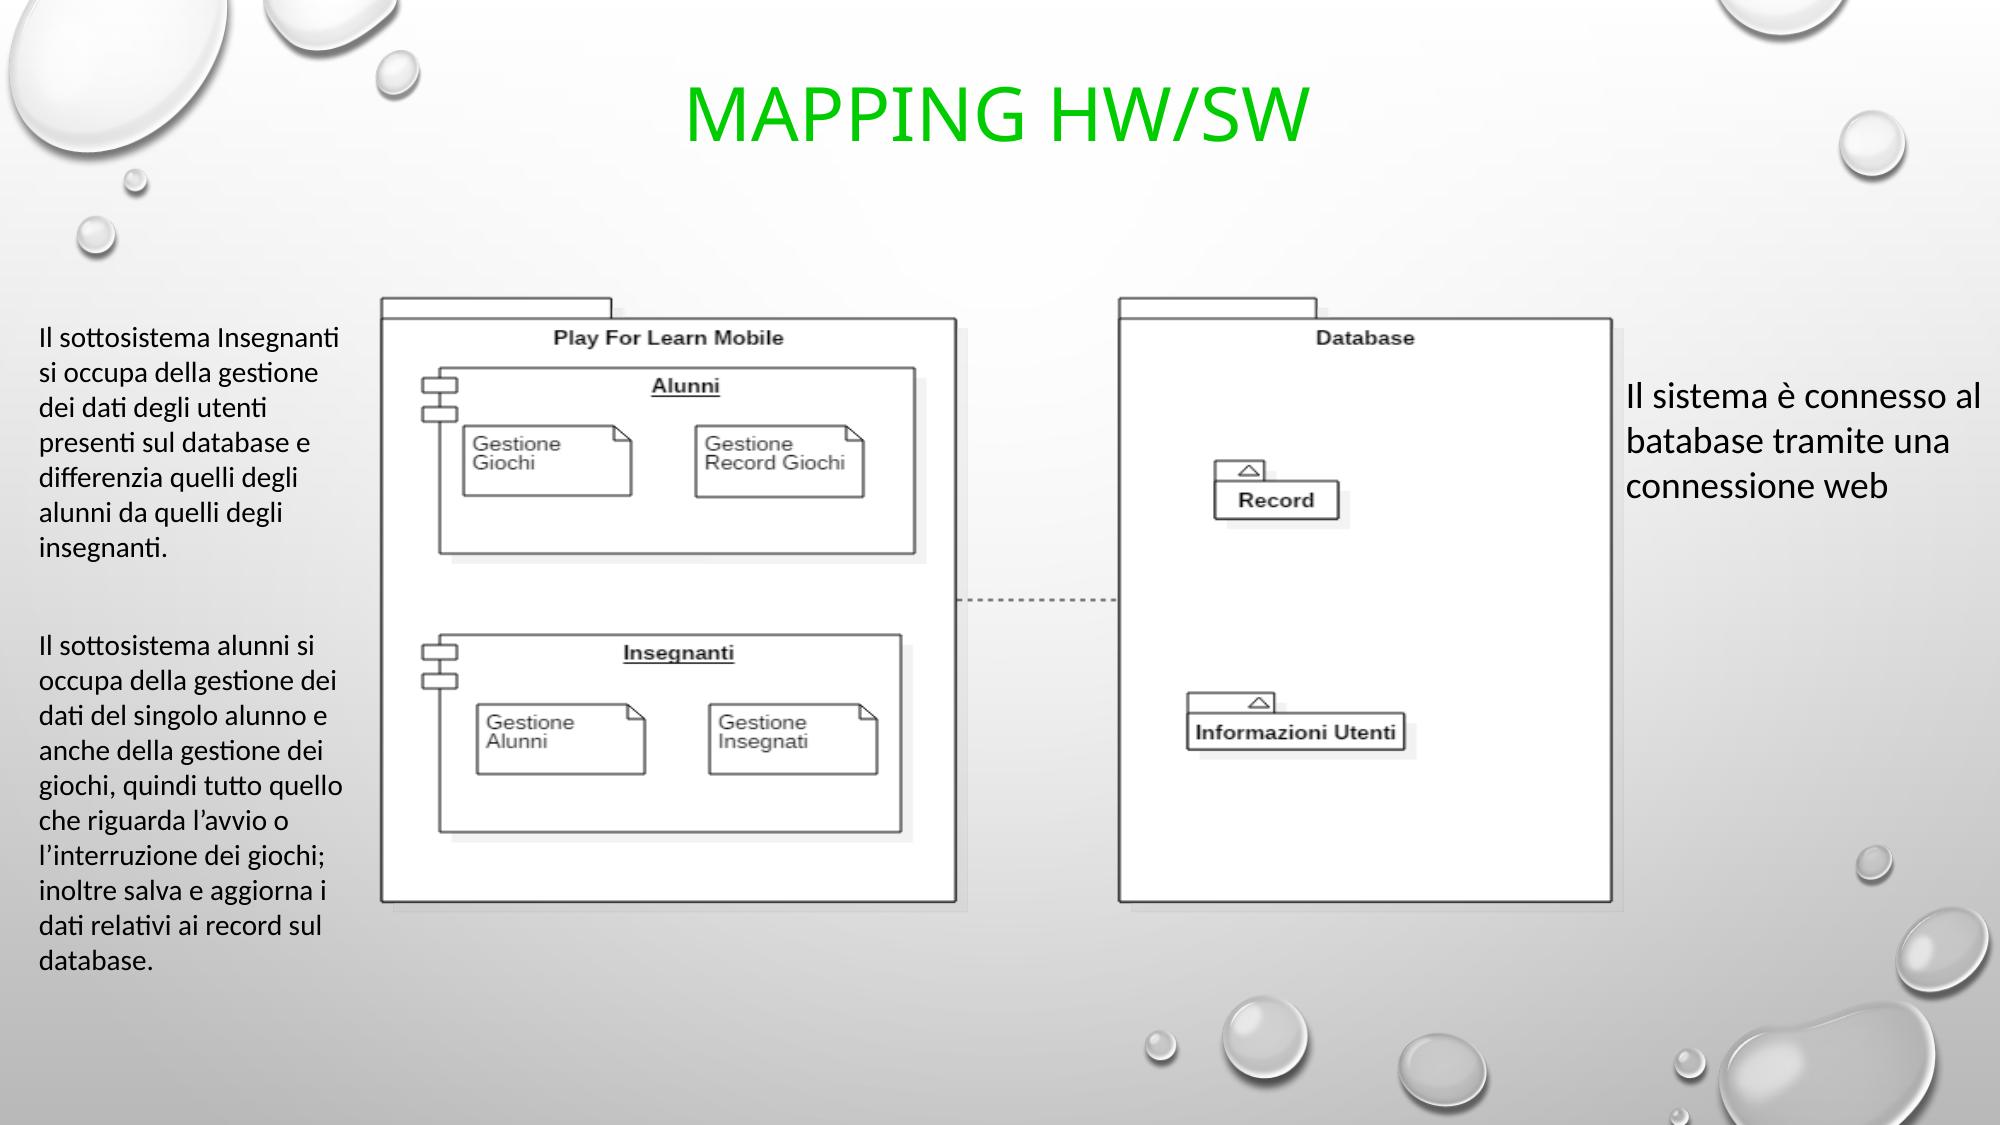

# Mapping Hw/SW
Il sottosistema Insegnanti si occupa della gestione dei dati degli utenti presenti sul database e differenzia quelli degli alunni da quelli degli insegnanti.
Il sistema è connesso al batabase tramite una connessione web
Il sottosistema alunni si occupa della gestione dei dati del singolo alunno e anche della gestione dei giochi, quindi tutto quello che riguarda l’avvio o l’interruzione dei giochi; inoltre salva e aggiorna i dati relativi ai record sul database.